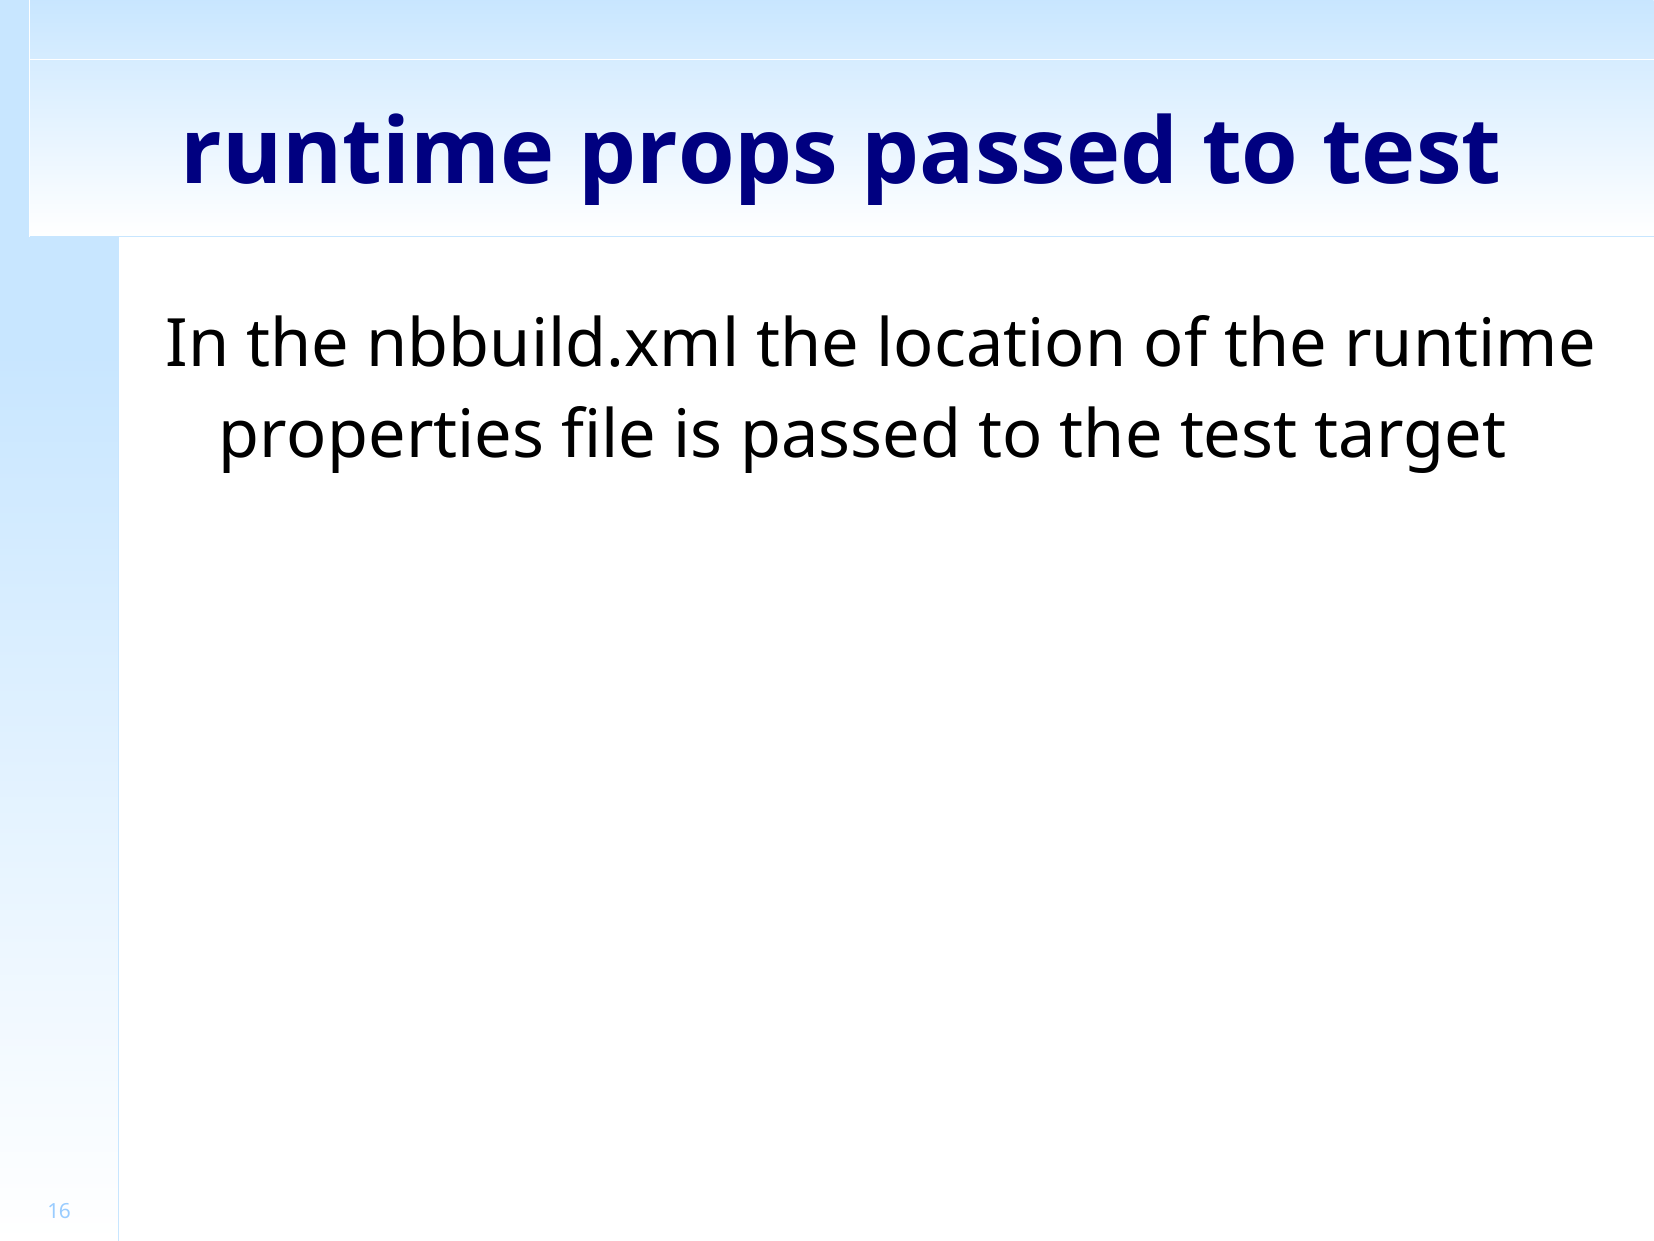

# runtime props passed to test
In the nbbuild.xml the location of the runtime properties file is passed to the test target